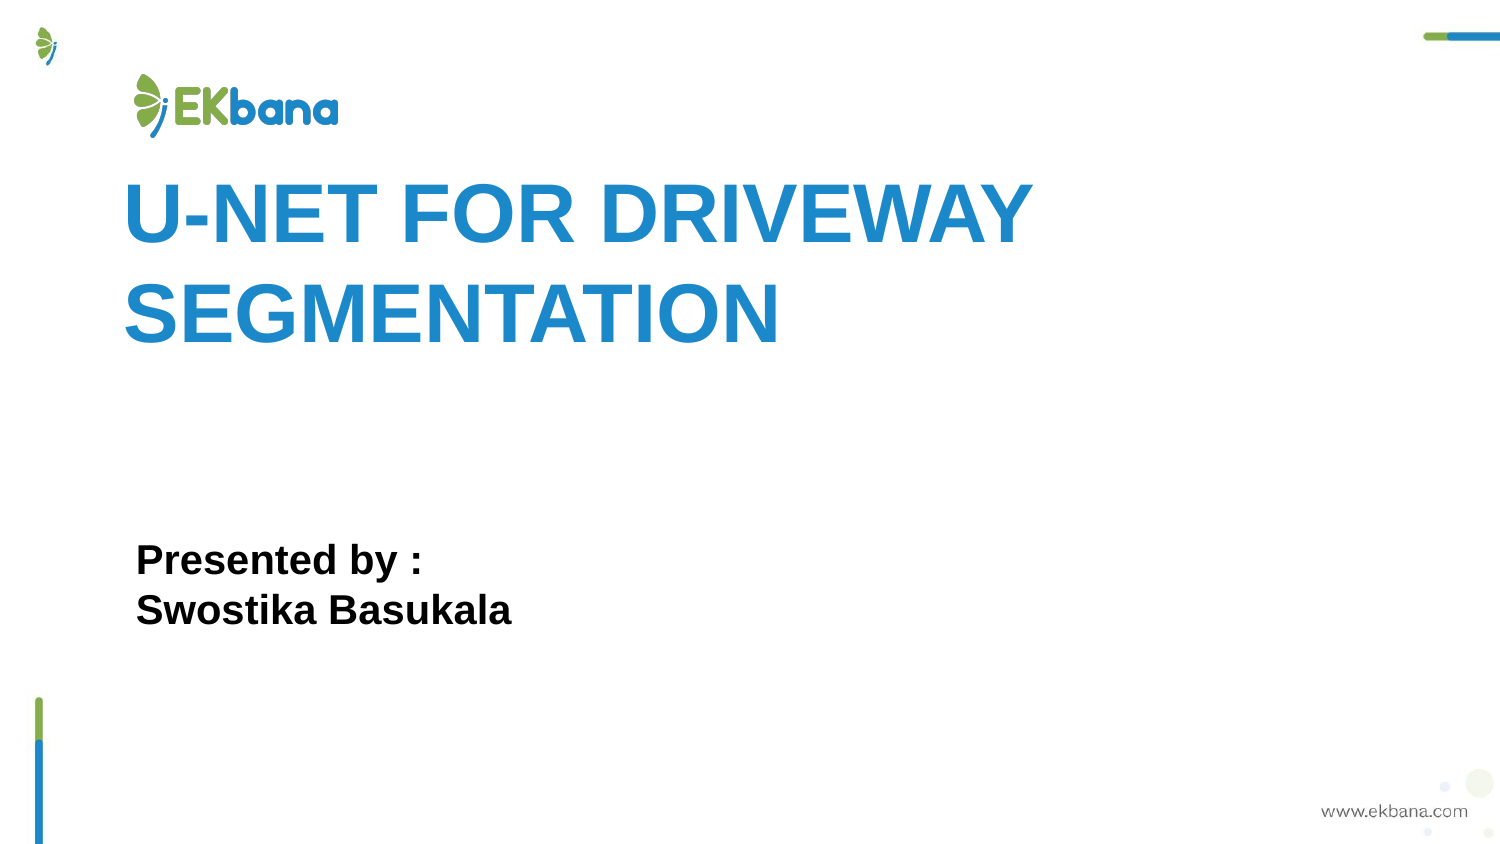

U-NET FOR DRIVEWAY SEGMENTATION
Presented by :
Swostika Basukala